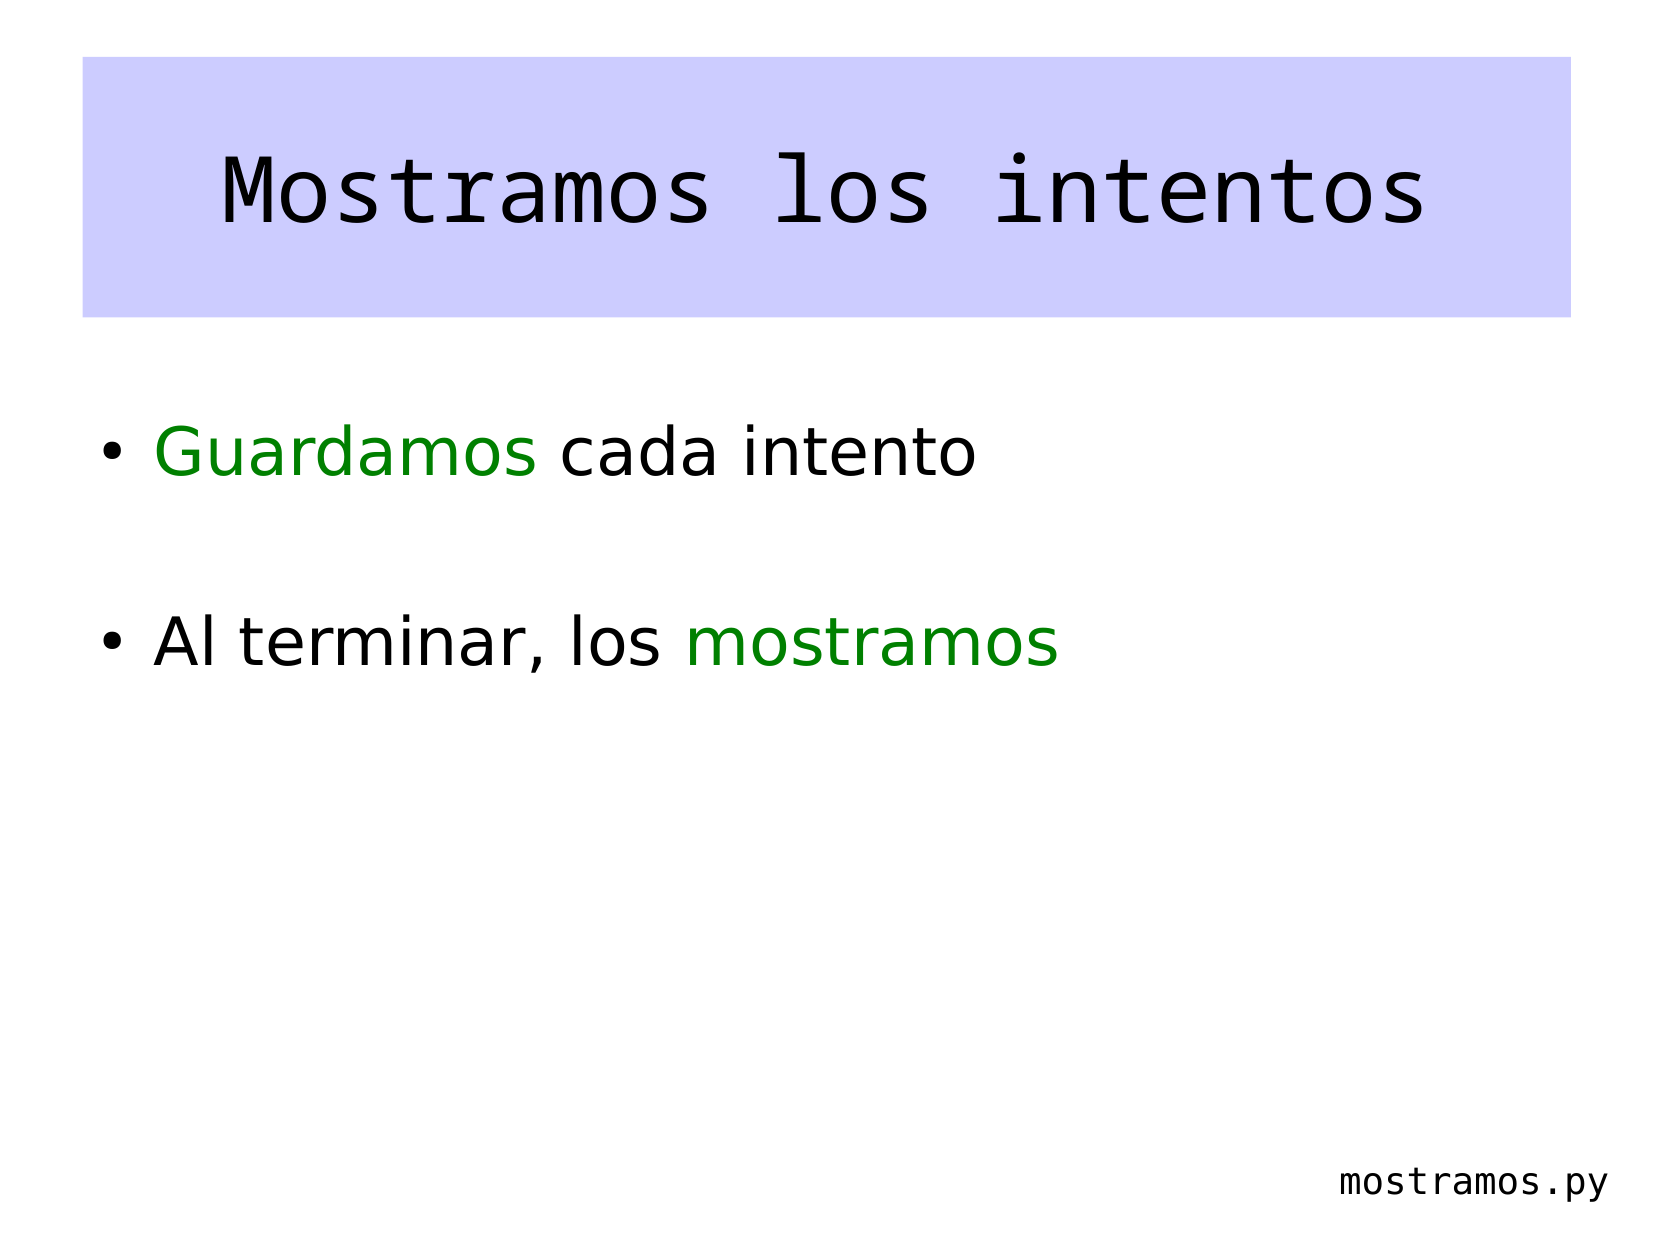

# Mostramos los intentos
Guardamos cada intento
Al terminar, los mostramos
mostramos.py